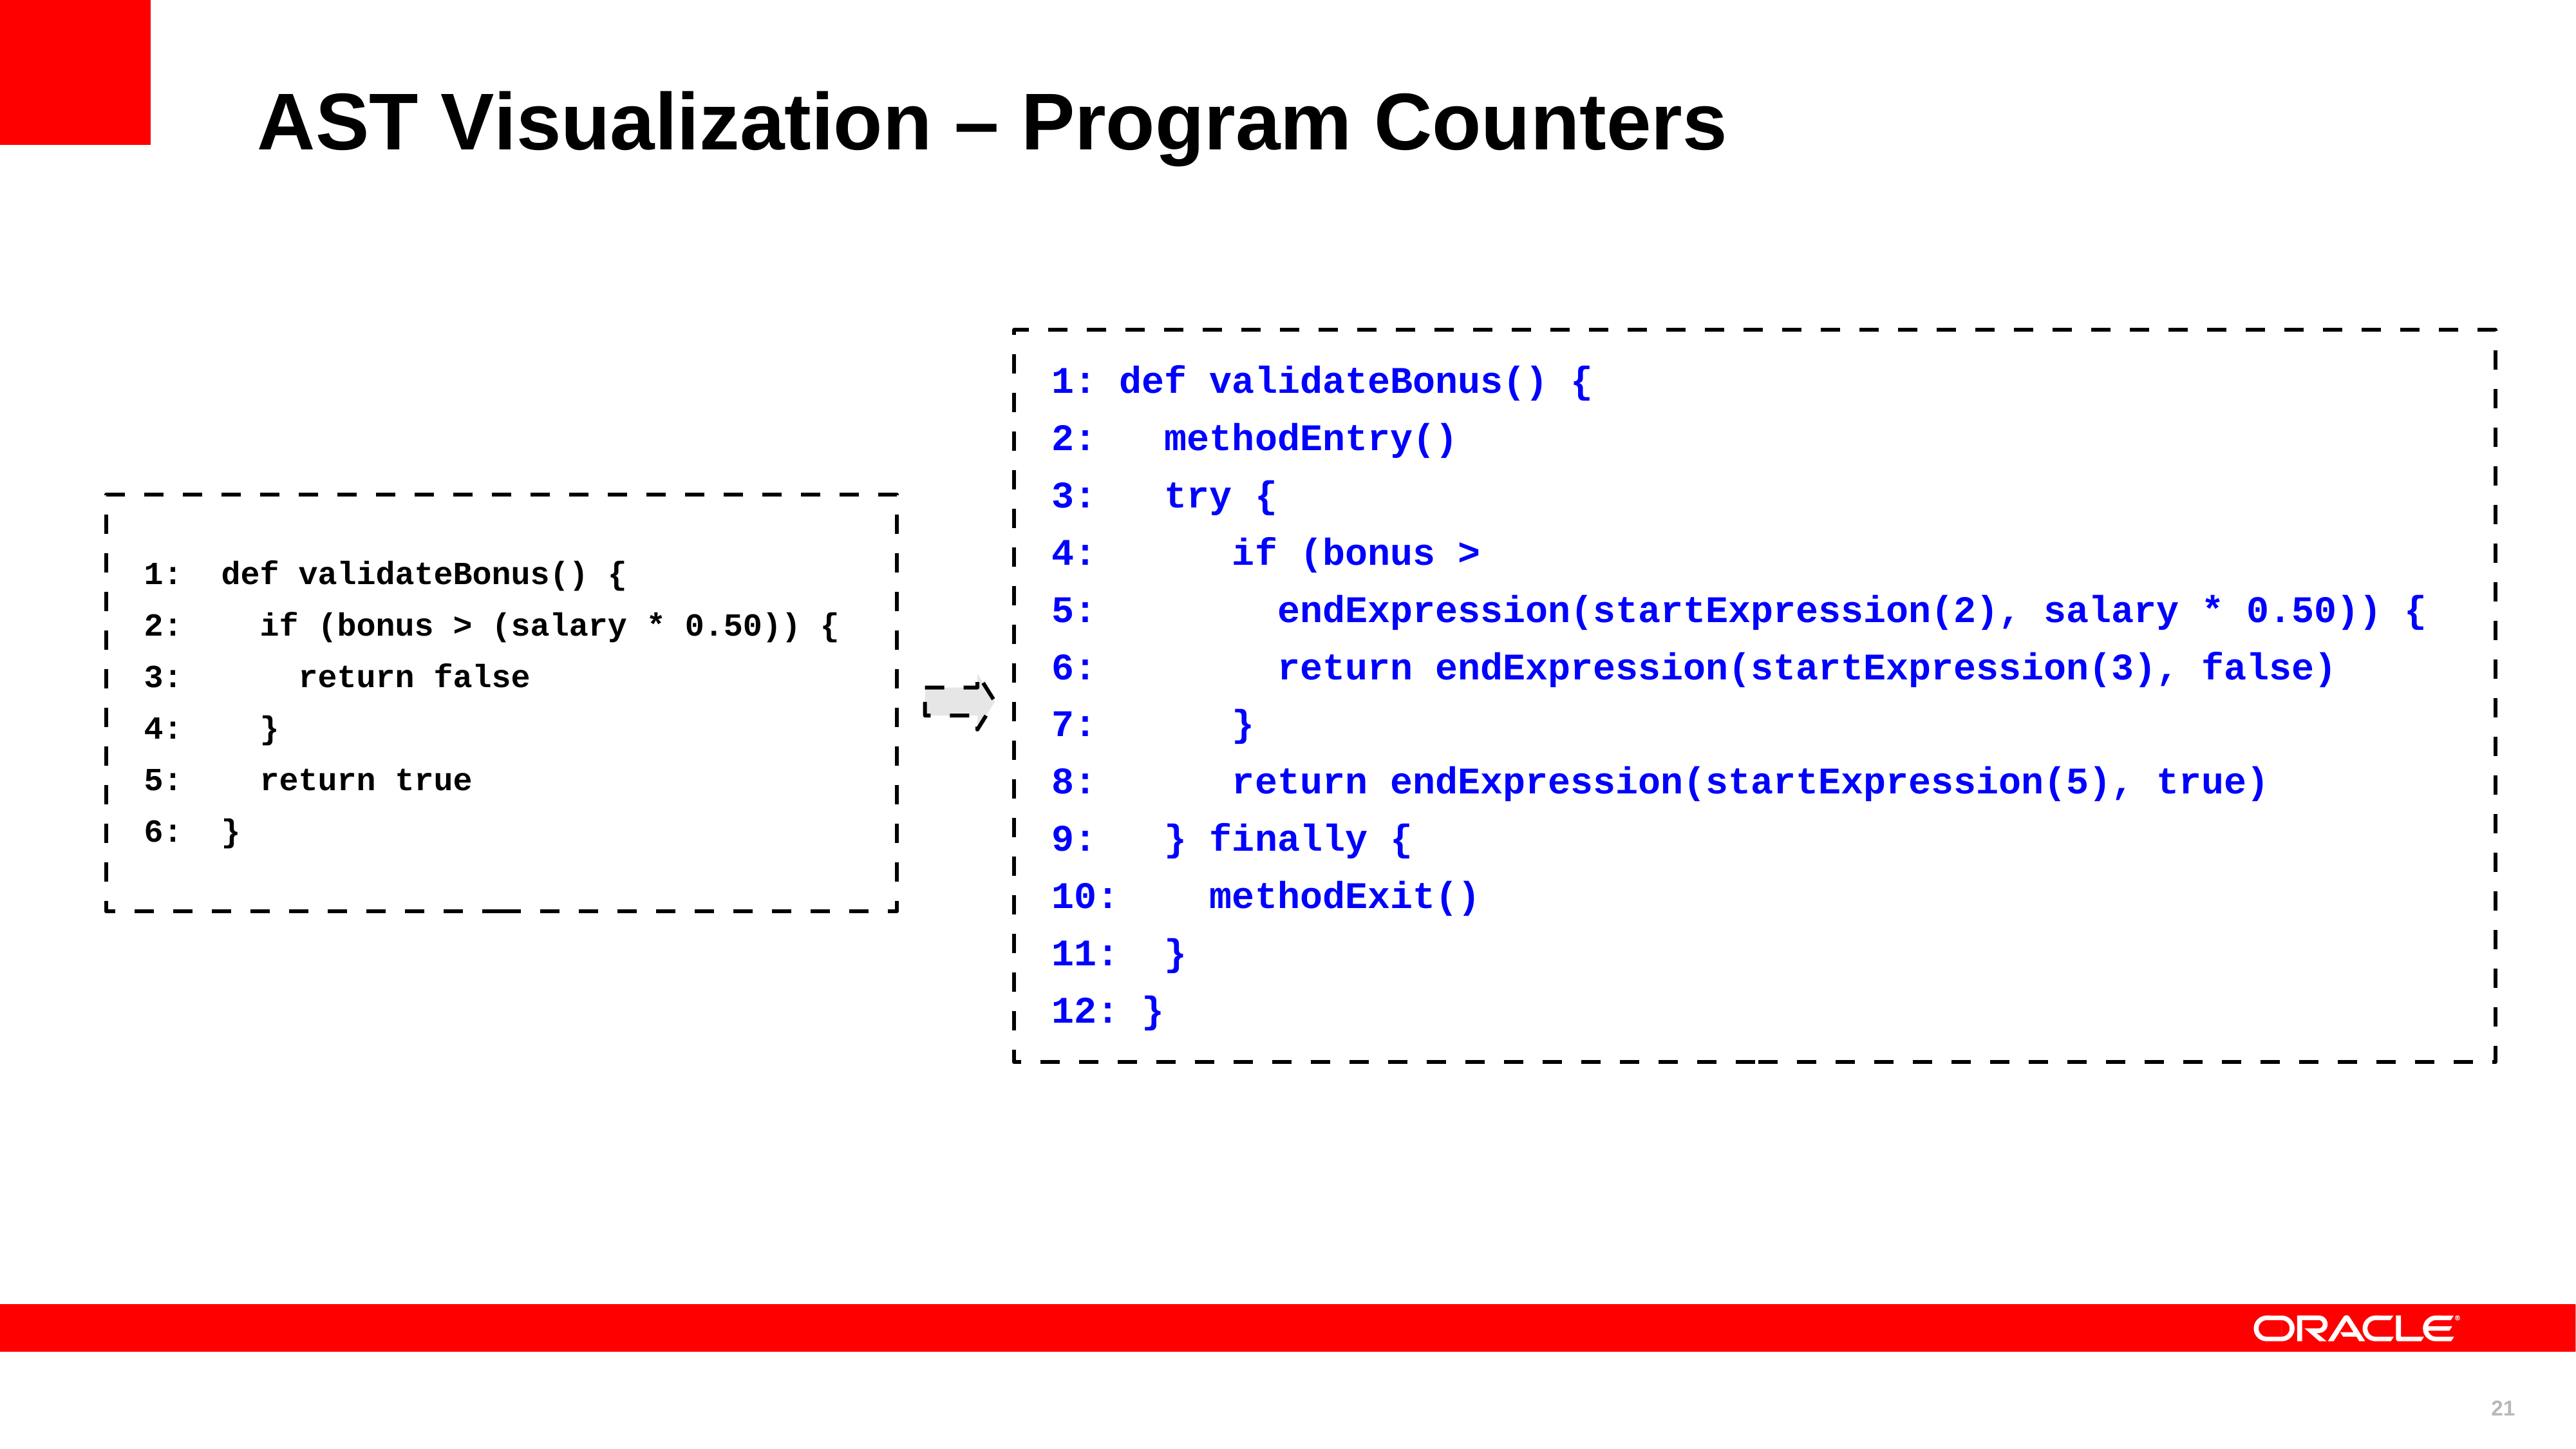

# AST Visualization – Program Counters
1: def validateBonus() {
2: methodEntry()
3: try {
4: if (bonus >
5: endExpression(startExpression(2), salary * 0.50)) {
6: return endExpression(startExpression(3), false)
7: }
8: return endExpression(startExpression(5), true)
9: } finally {
10: methodExit()
11: }
12: }
1: def validateBonus() {
2: if (bonus > (salary * 0.50)) {
3: return false
4: }
5: return true
6: }